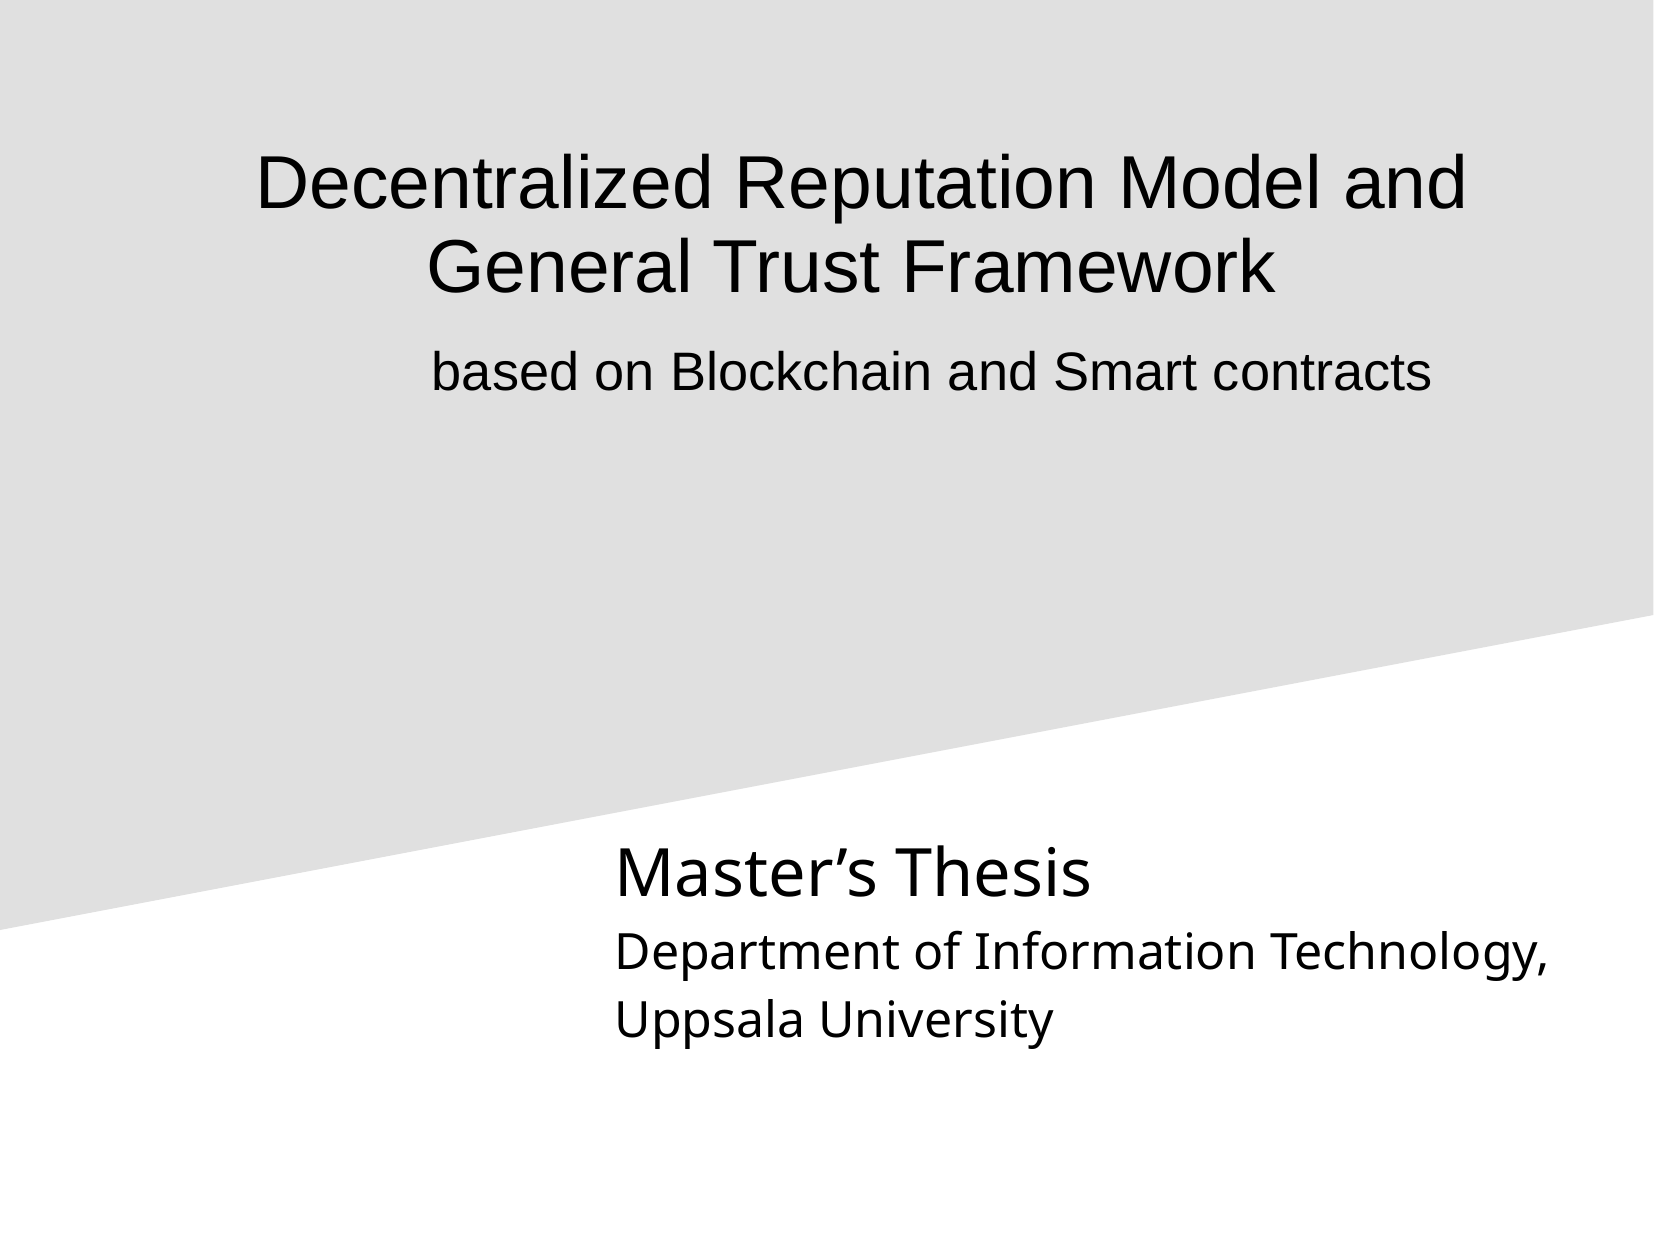

# Decentralized Reputation Model and General Trust Framework
based on Blockchain and Smart contracts
Master’s Thesis
Department of Information Technology,
Uppsala University